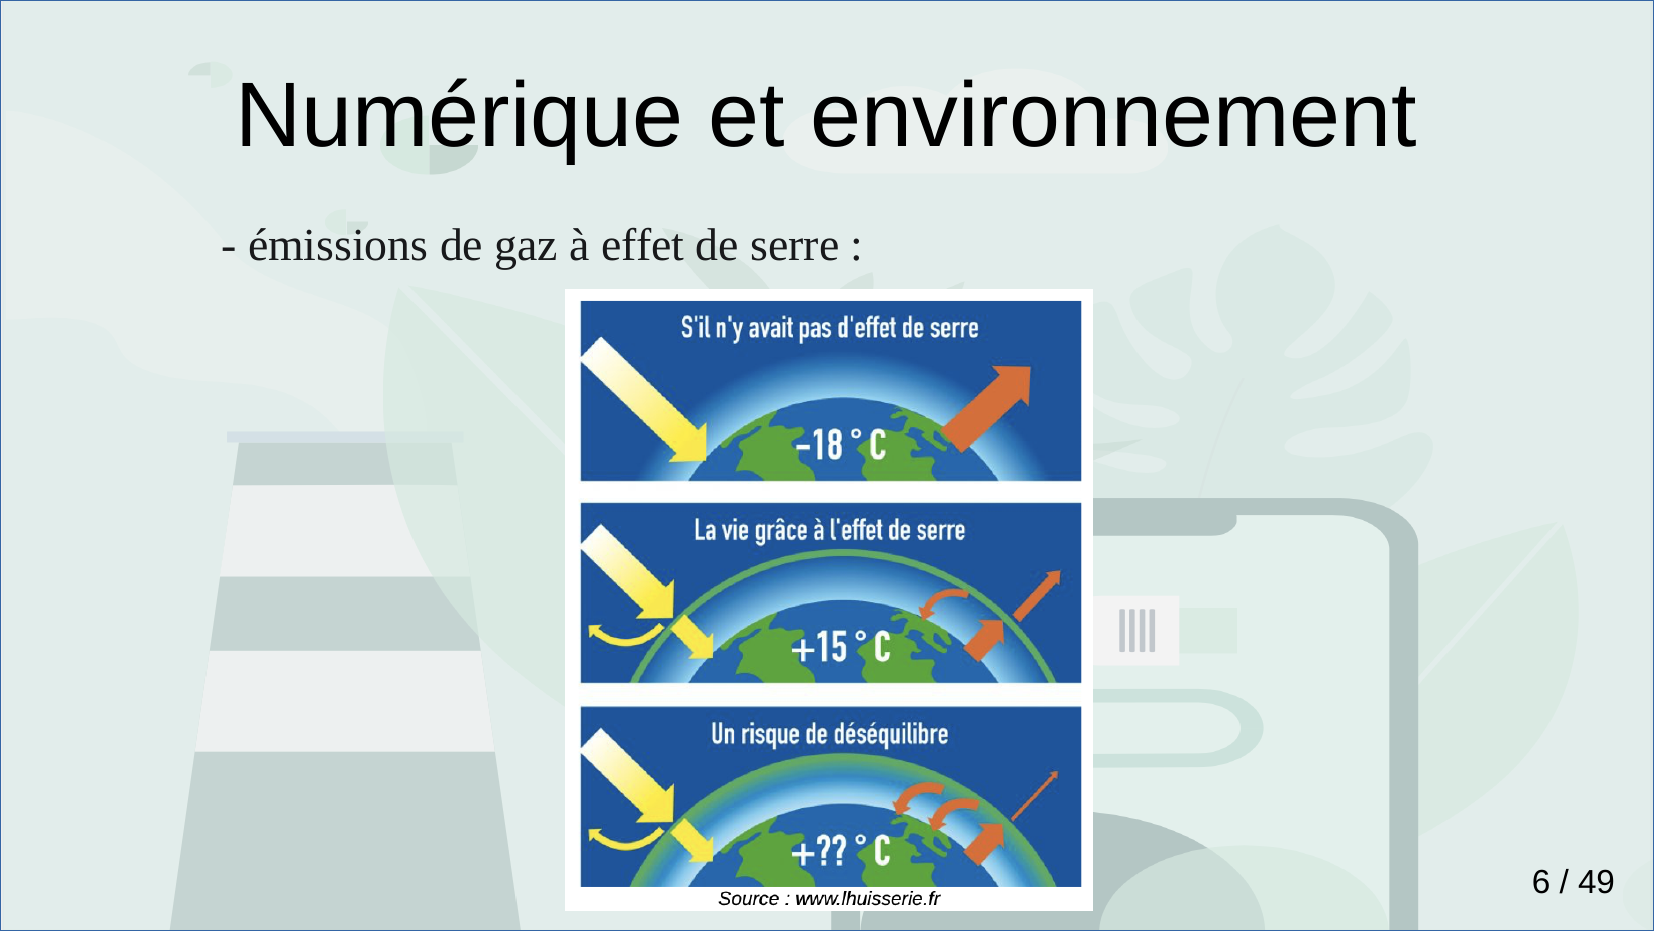

# Numérique et environnement
- émissions de gaz à effet de serre :